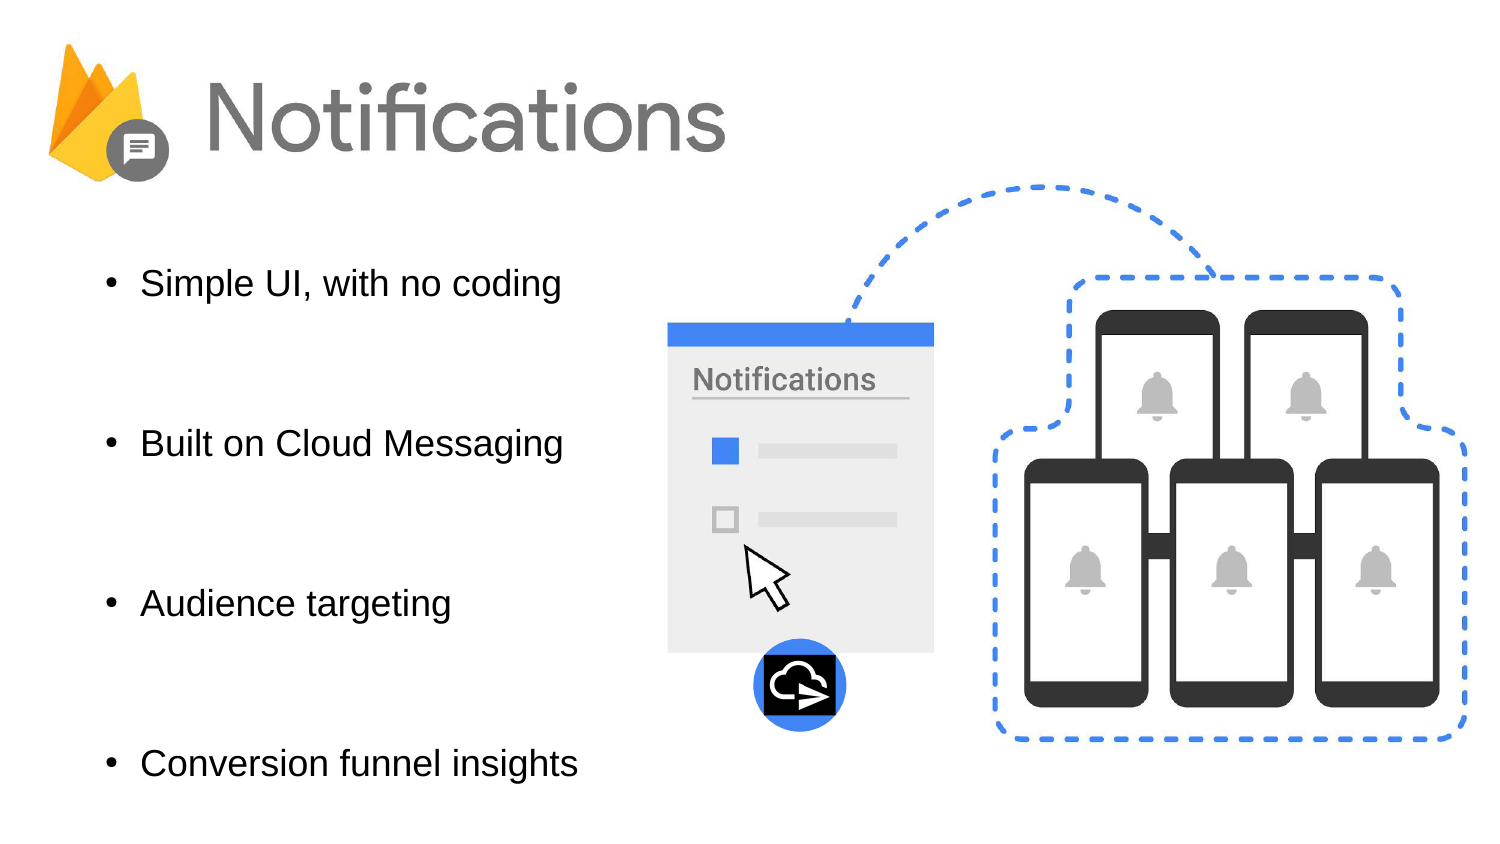

Simple UI, with no coding
Built on Cloud Messaging
Audience targeting
Conversion funnel insights